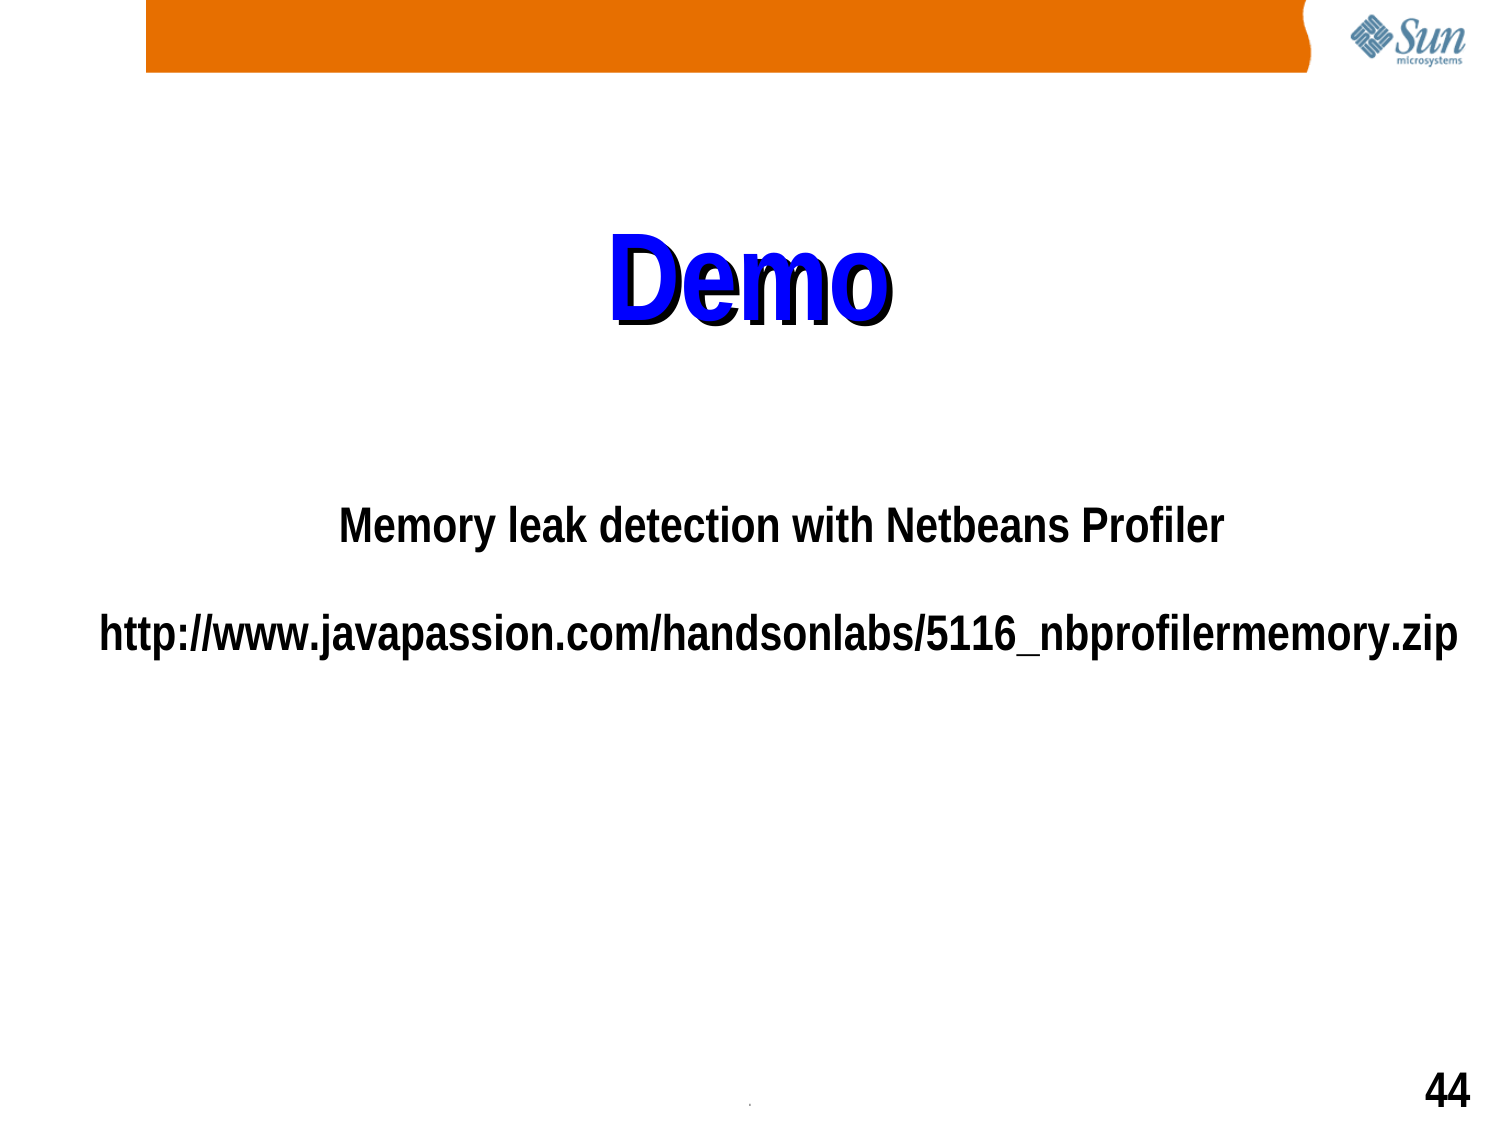

Demo
Memory leak detection with Netbeans Profiler
http://www.javapassion.com/handsonlabs/5116_nbprofilermemory.zip